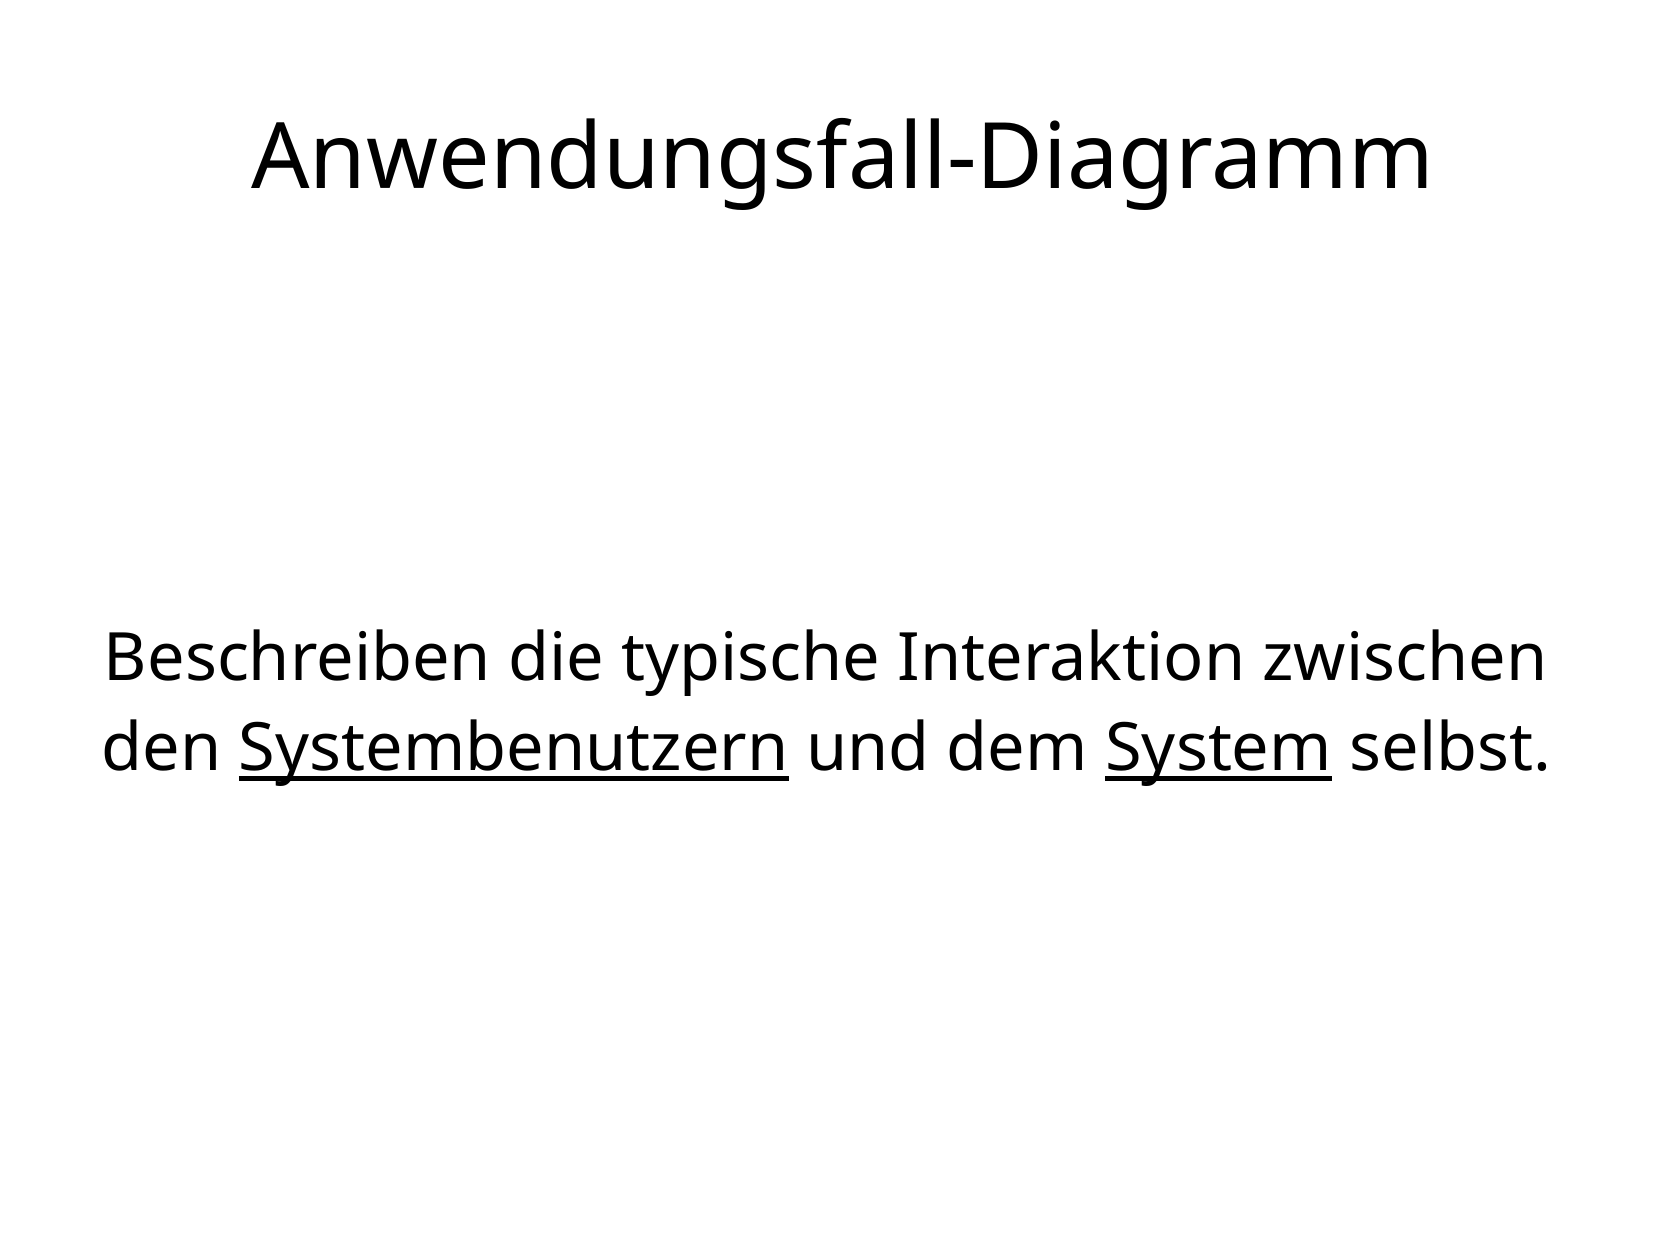

# Anwendungsfall-Diagramm
Beschreiben die typische Interaktion zwischen den Systembenutzern und dem System selbst.